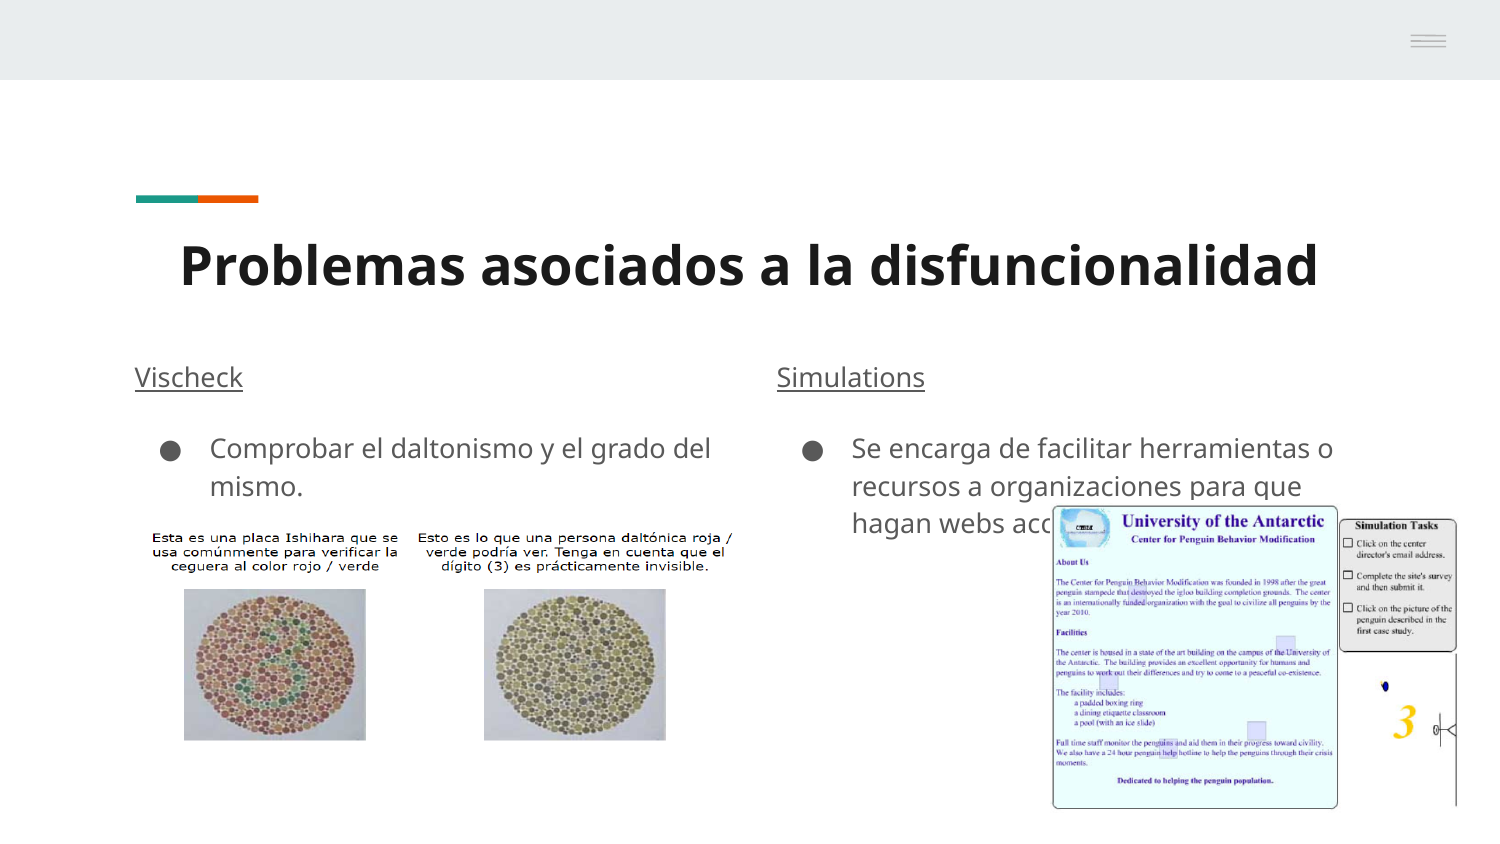

# Problemas asociados a la disfuncionalidad
Vischeck
Comprobar el daltonismo y el grado del mismo.
Simulations
Se encarga de facilitar herramientas o recursos a organizaciones para que hagan webs accesibles.